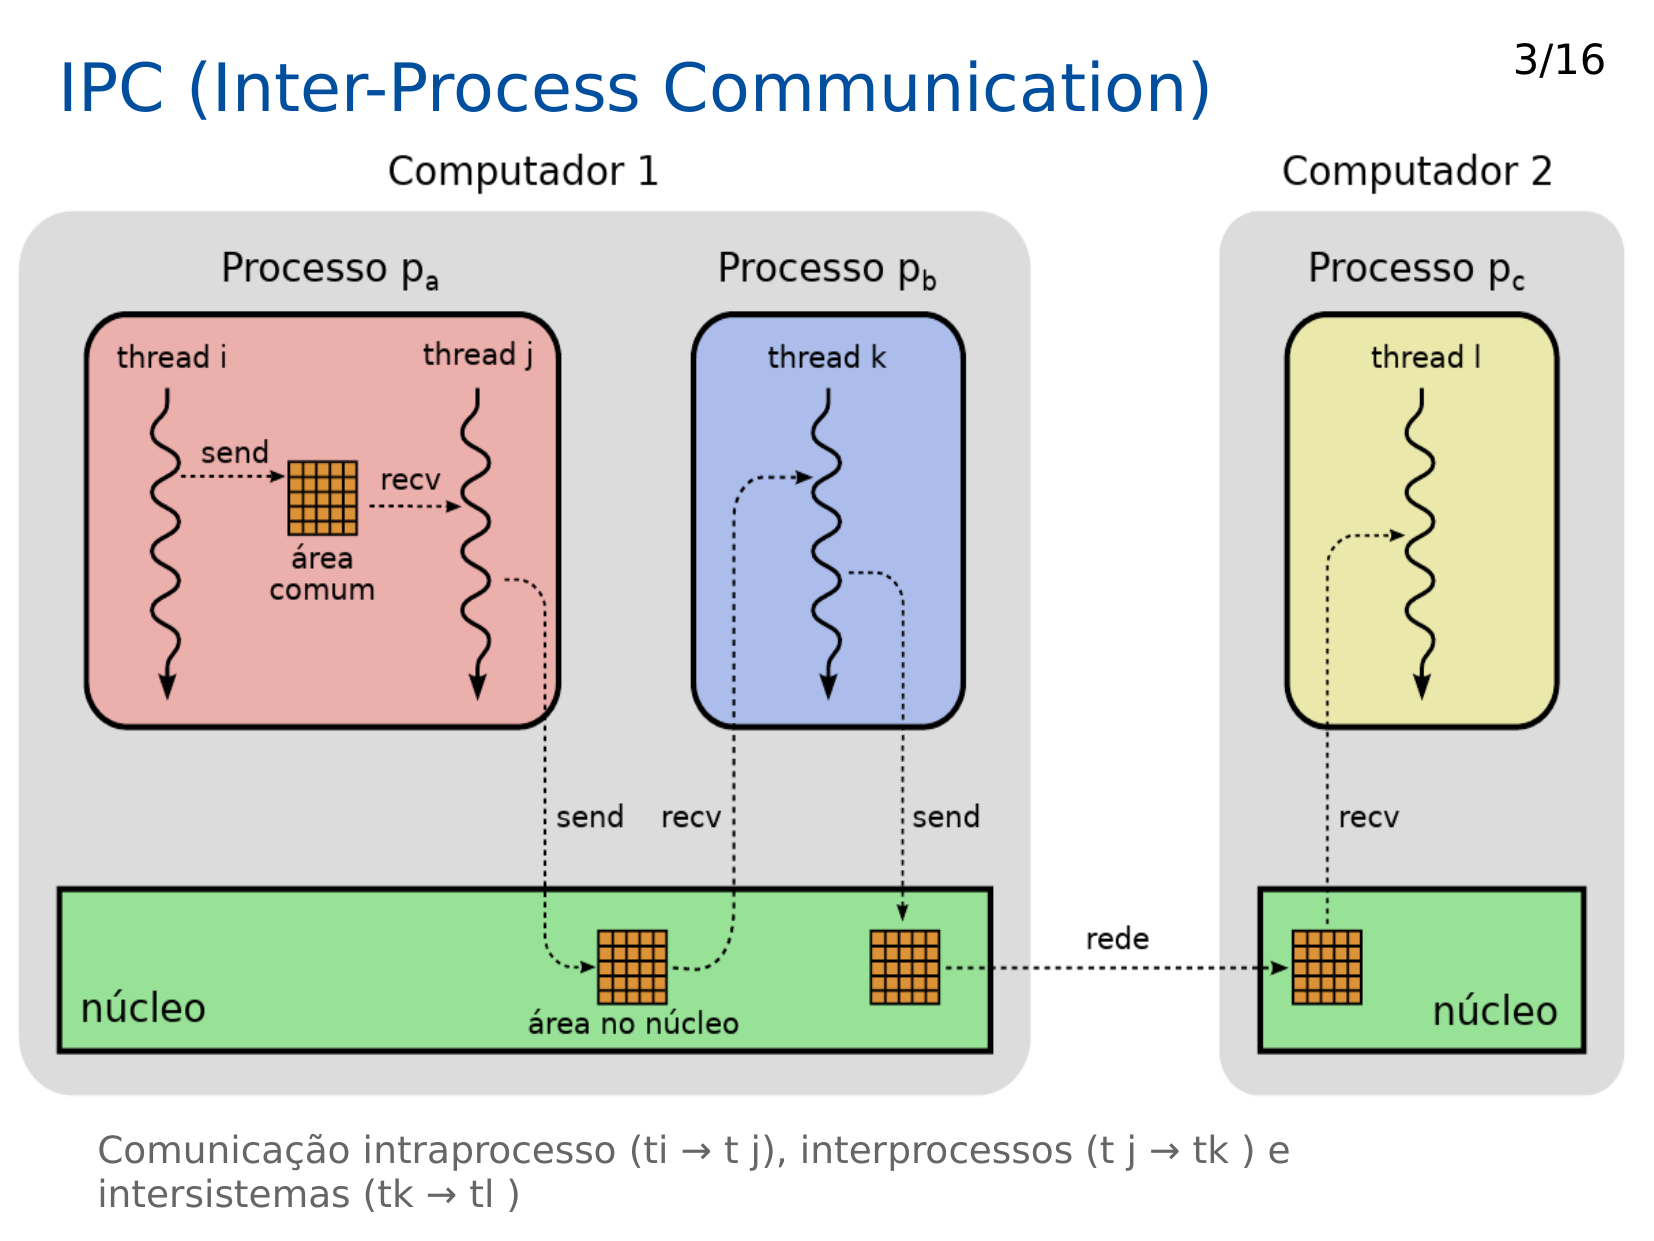

# IPC (Inter-Process Communication)
3
Comunicação intraprocesso (ti → t j), interprocessos (t j → tk ) e intersistemas (tk → tl )